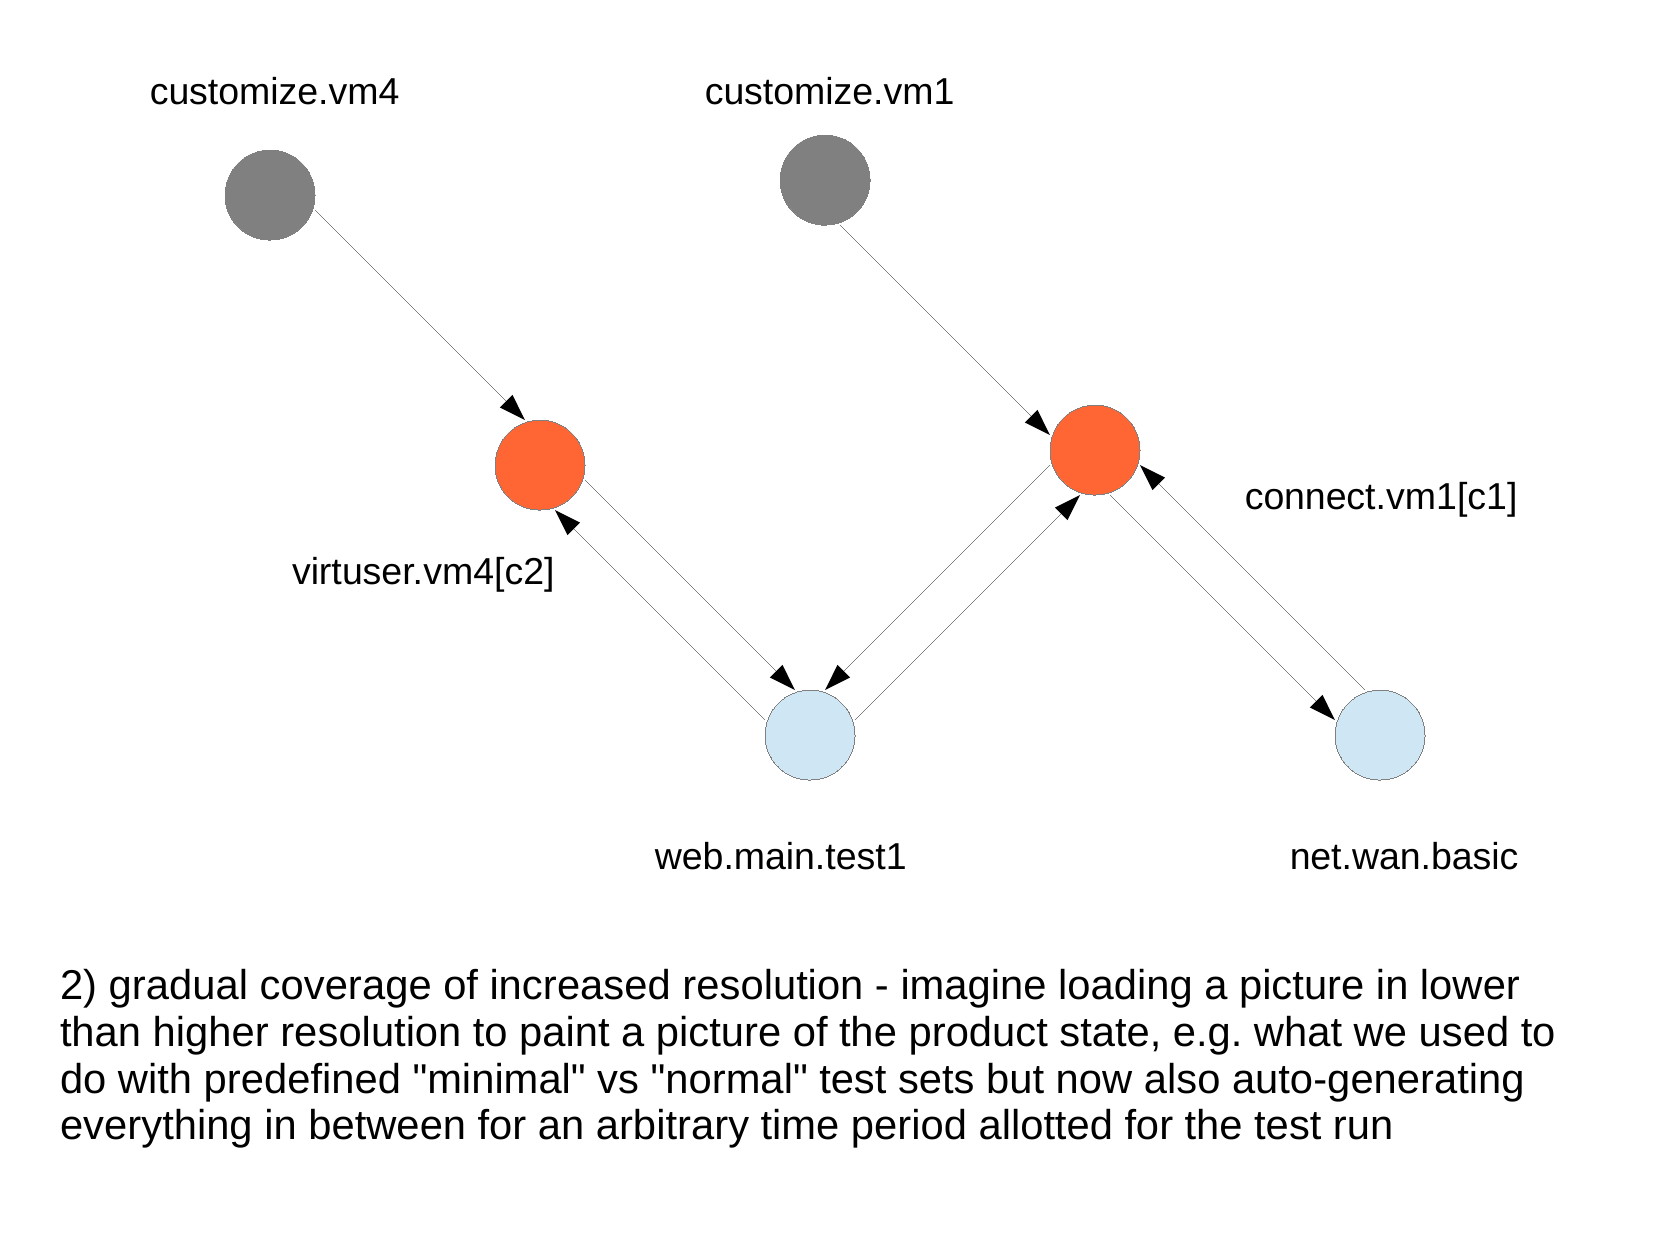

customize.vm4
customize.vm1
connect.vm1[c1]
virtuser.vm4[c2]
web.main.test1
net.wan.basic
# 2) gradual coverage of increased resolution - imagine loading a picture in lower than higher resolution to paint a picture of the product state, e.g. what we used to do with predefined "minimal" vs "normal" test sets but now also auto-generating everything in between for an arbitrary time period allotted for the test run